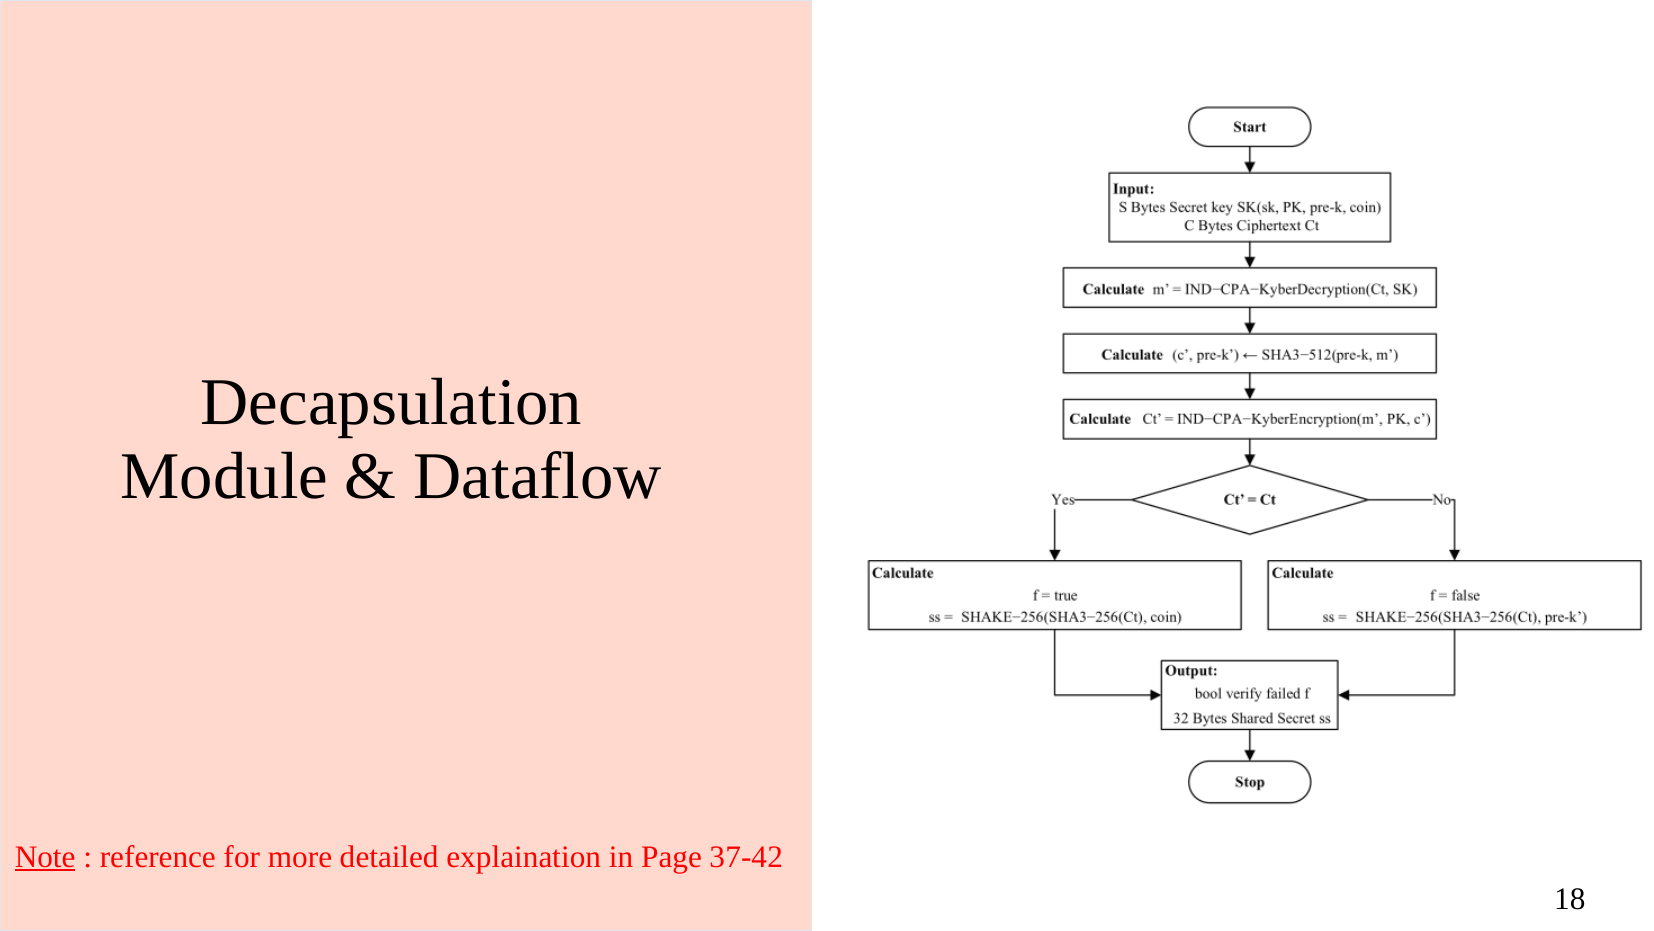

# Decapsulation Module & Dataflow
Note : reference for more detailed explaination in Page 37-42